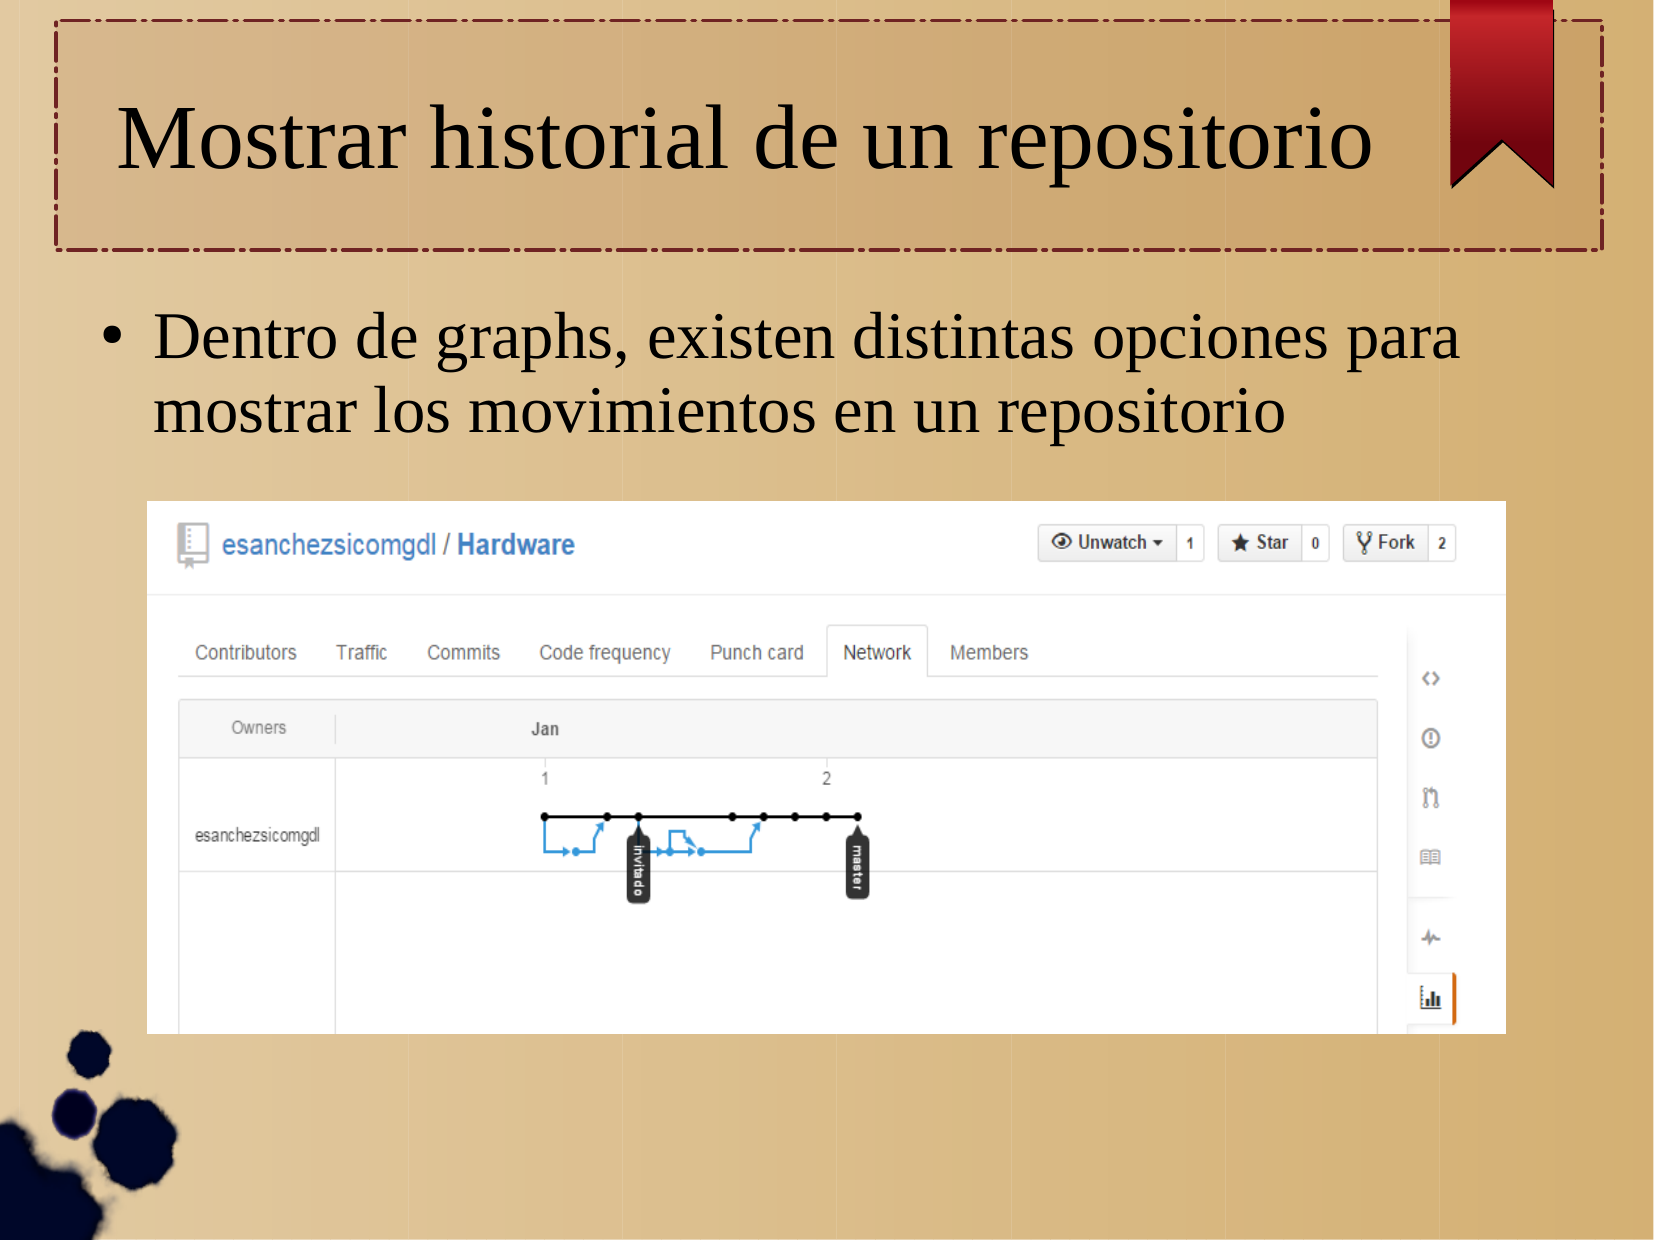

# Mostrar historial de un repositorio
Dentro de graphs, existen distintas opciones para mostrar los movimientos en un repositorio